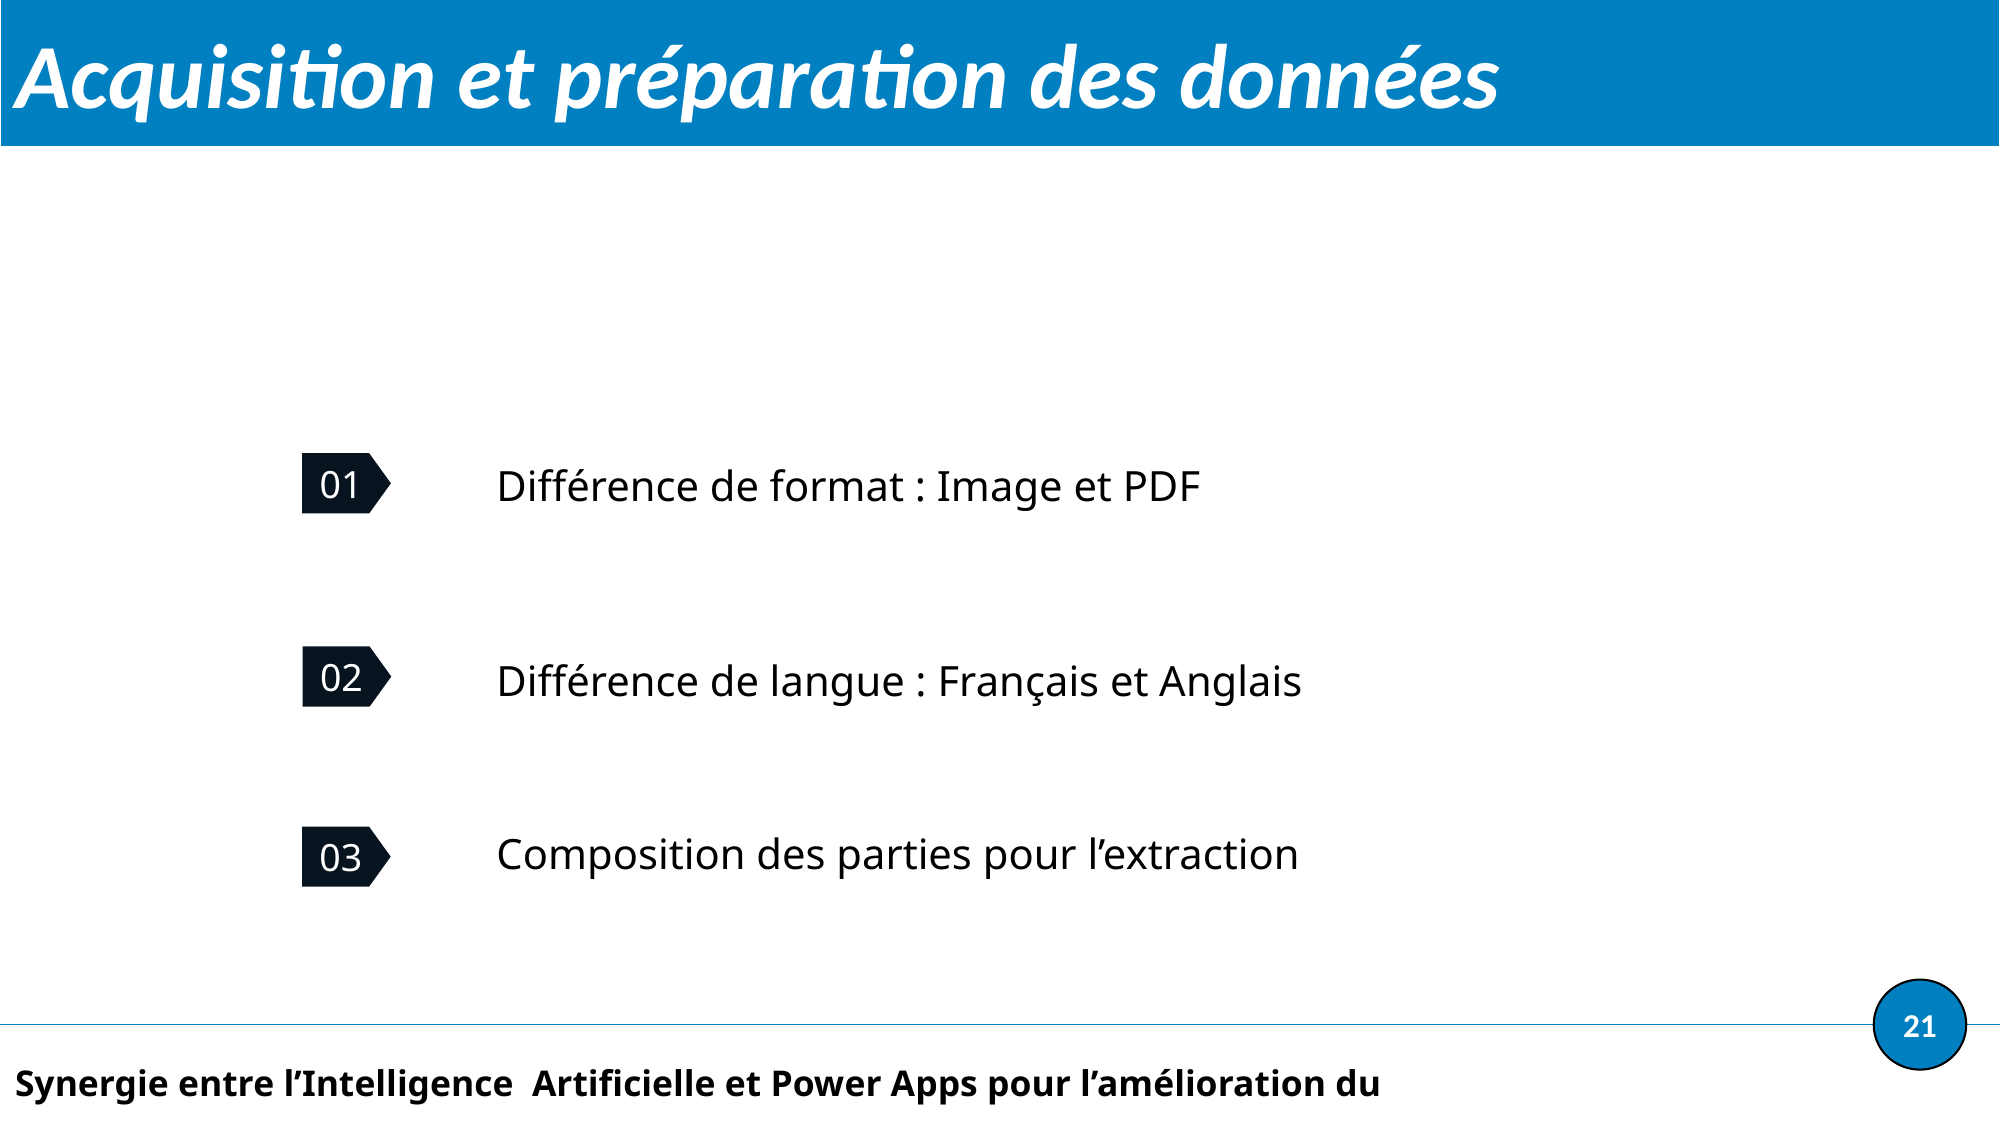

Acquisition et préparation des données
Différence de format : Image et PDF
01
Différence de langue : Français et Anglais
02
Composition des parties pour l’extraction
03
21
Synergie entre l’Intelligence Artificielle et Power Apps pour l’amélioration du processus de recrutement